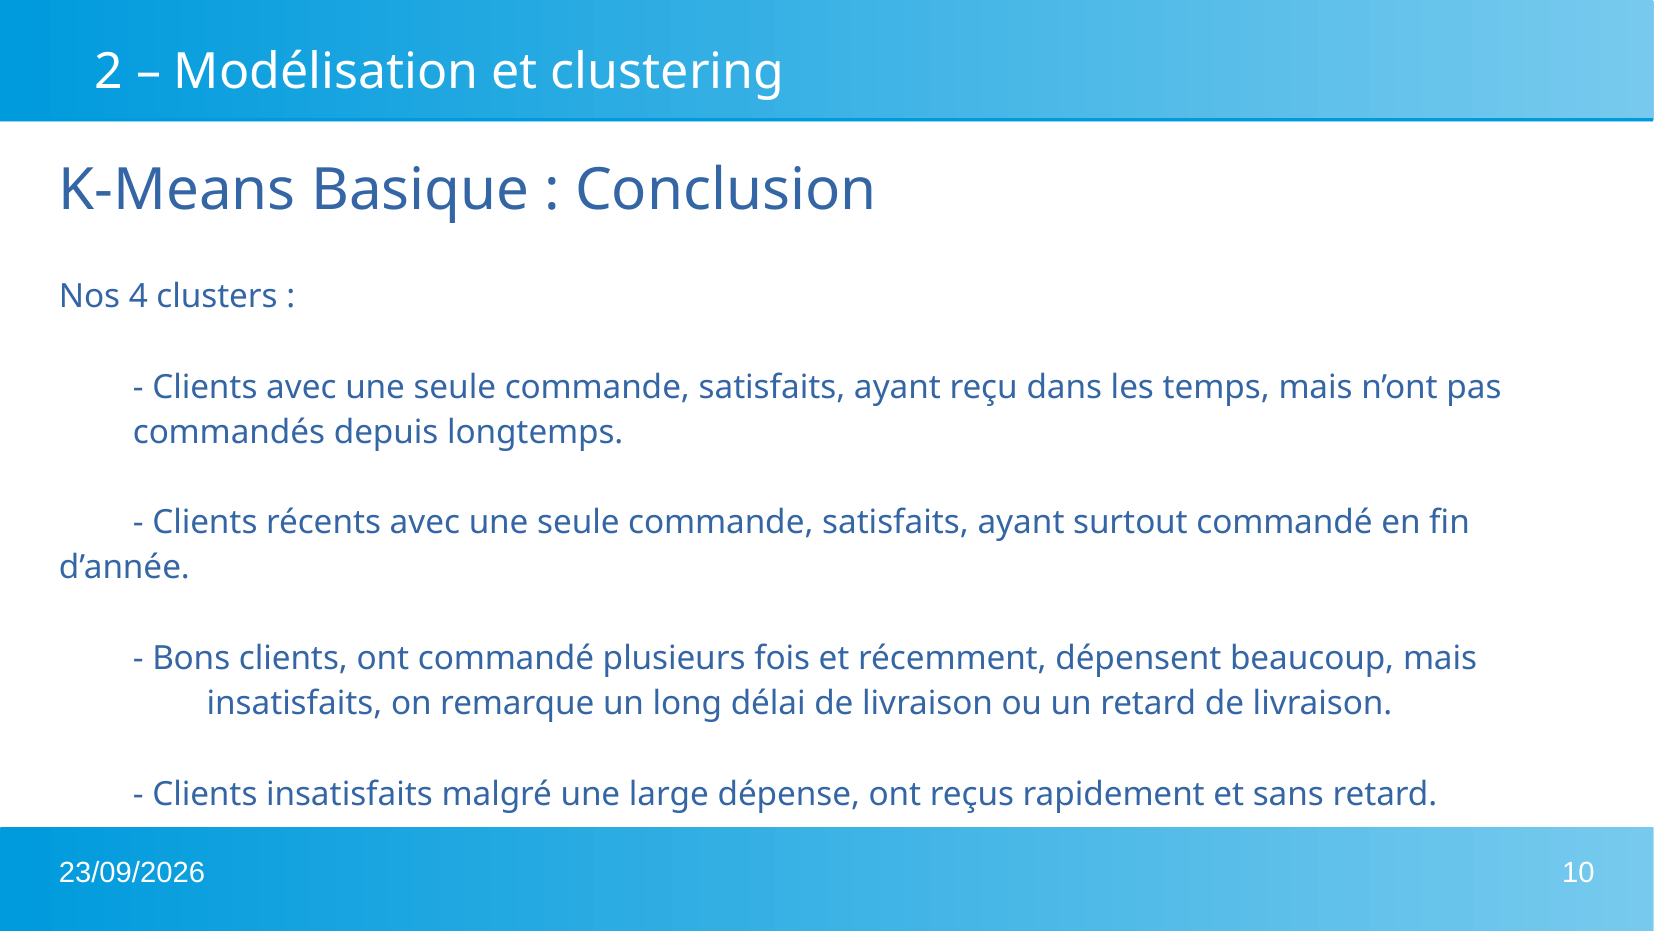

# 2 – Modélisation et clustering
K-Means Basique : Conclusion
Nos 4 clusters :
	- Clients avec une seule commande, satisfaits, ayant reçu dans les temps, mais n’ont pas 		commandés depuis longtemps.
	- Clients récents avec une seule commande, satisfaits, ayant surtout commandé en fin d’année.
	- Bons clients, ont commandé plusieurs fois et récemment, dépensent beaucoup, mais 			insatisfaits, on remarque un long délai de livraison ou un retard de livraison.
	- Clients insatisfaits malgré une large dépense, ont reçus rapidement et sans retard.
10